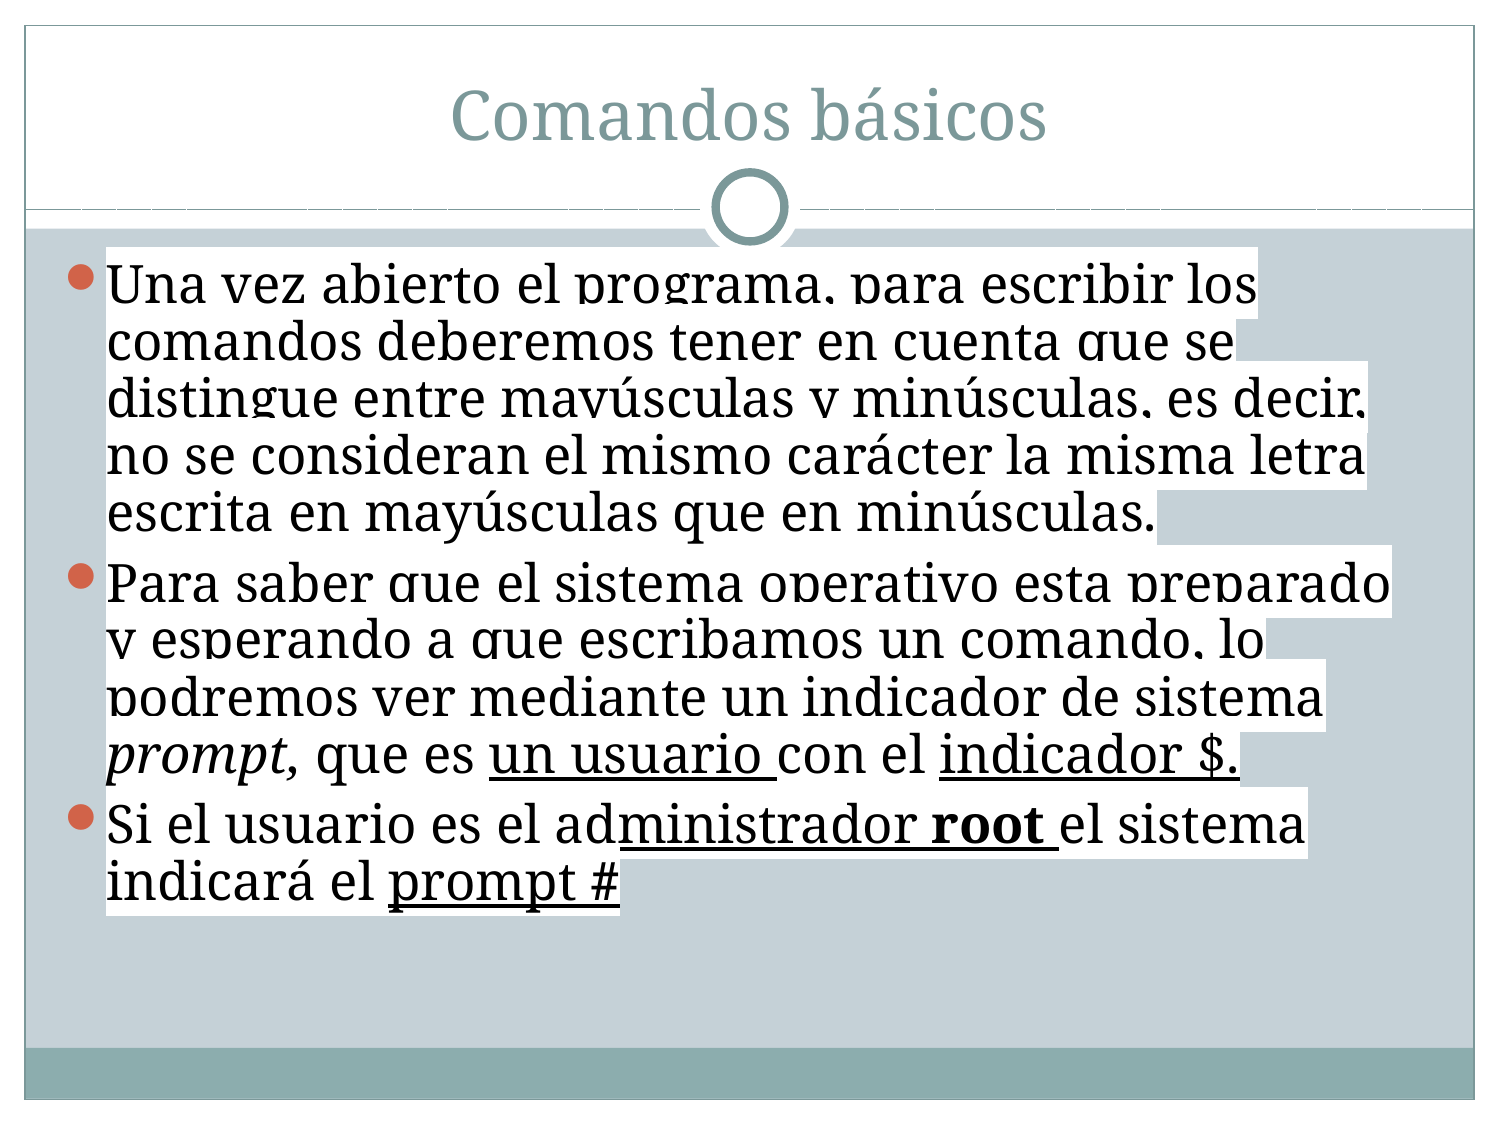

# Comandos básicos
Una vez abierto el programa, para escribir los comandos deberemos tener en cuenta que se distingue entre mayúsculas y minúsculas, es decir, no se consideran el mismo carácter la misma letra escrita en mayúsculas que en minúsculas.
Para saber que el sistema operativo esta preparado y esperando a que escribamos un comando, lo podremos ver mediante un indicador de sistema prompt, que es un usuario con el indicador $.
Si el usuario es el administrador root el sistema indicará el prompt #